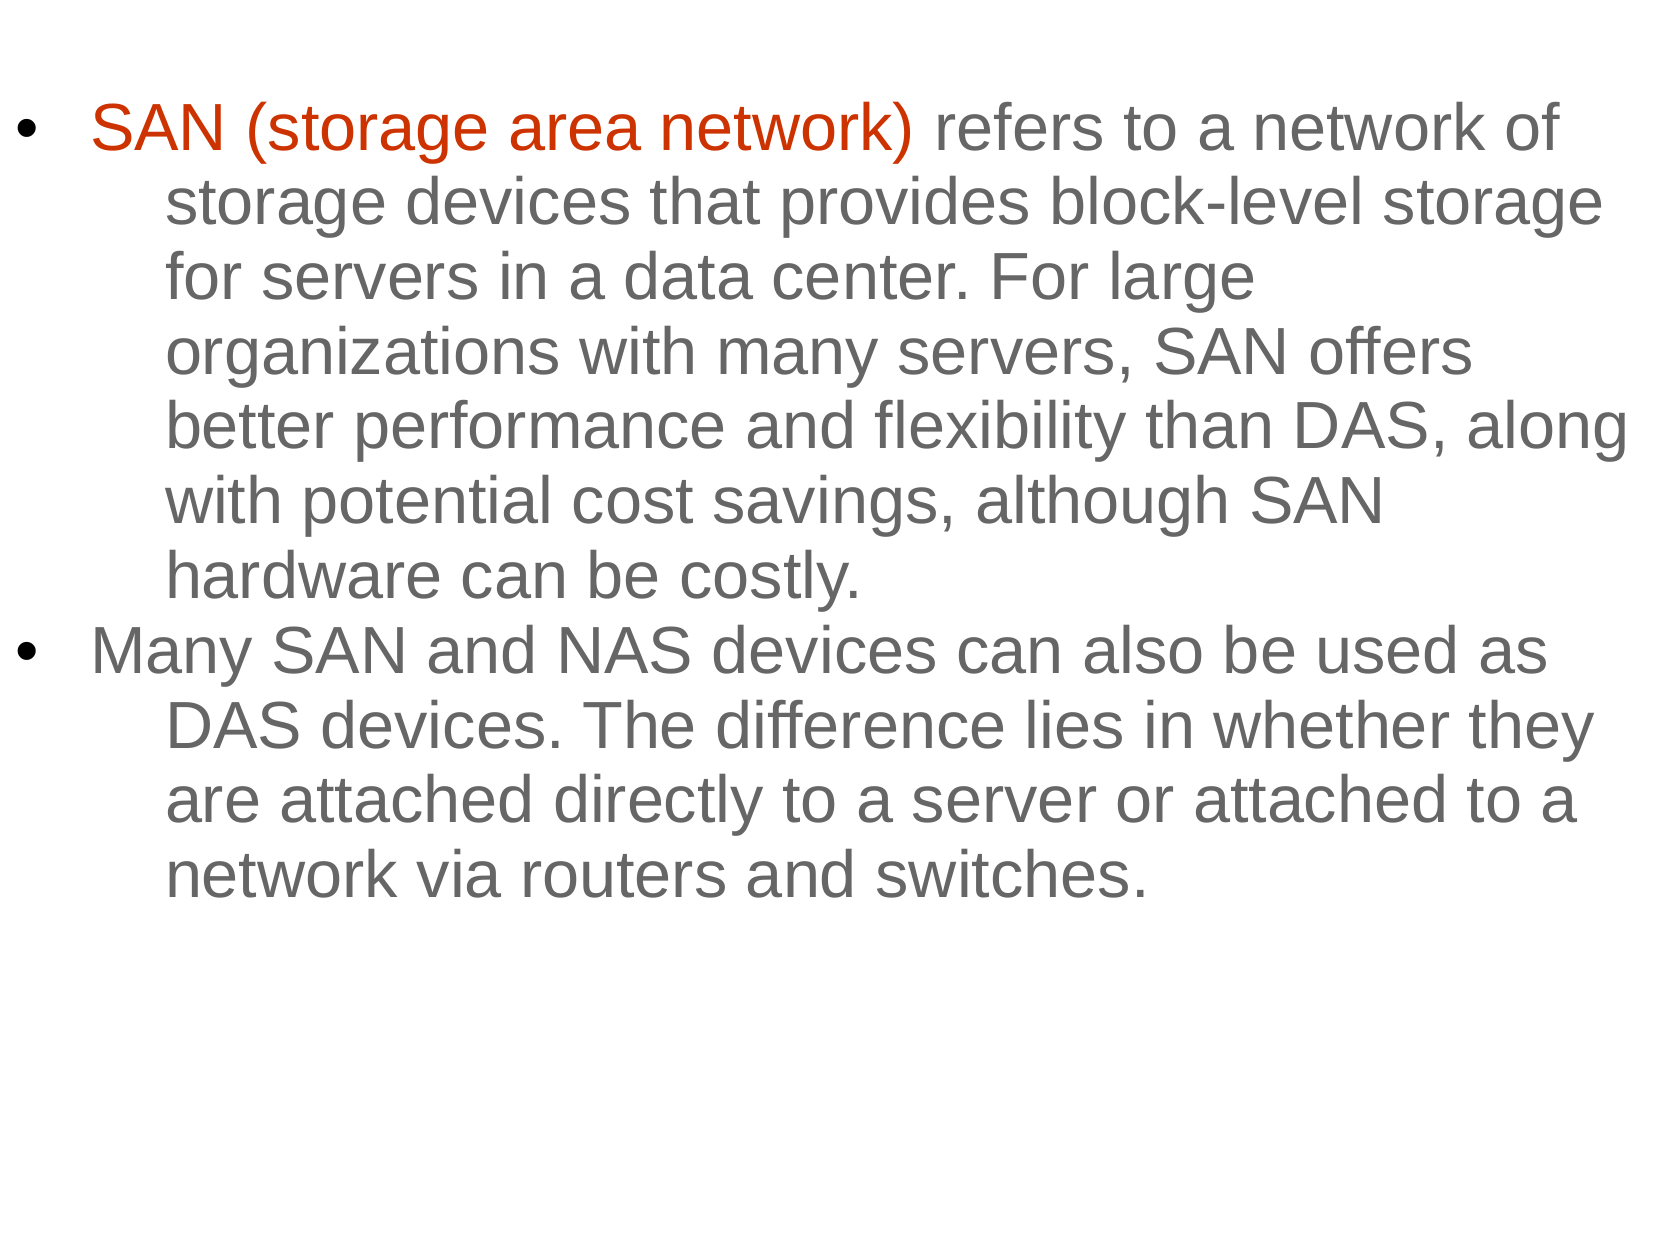

SAN (storage area network) refers to a network of storage devices that provides block-level storage for servers in a data center. For large organizations with many servers, SAN offers better performance and flexibility than DAS, along with potential cost savings, although SAN hardware can be costly.
Many SAN and NAS devices can also be used as DAS devices. The difference lies in whether they are attached directly to a server or attached to a network via routers and switches.